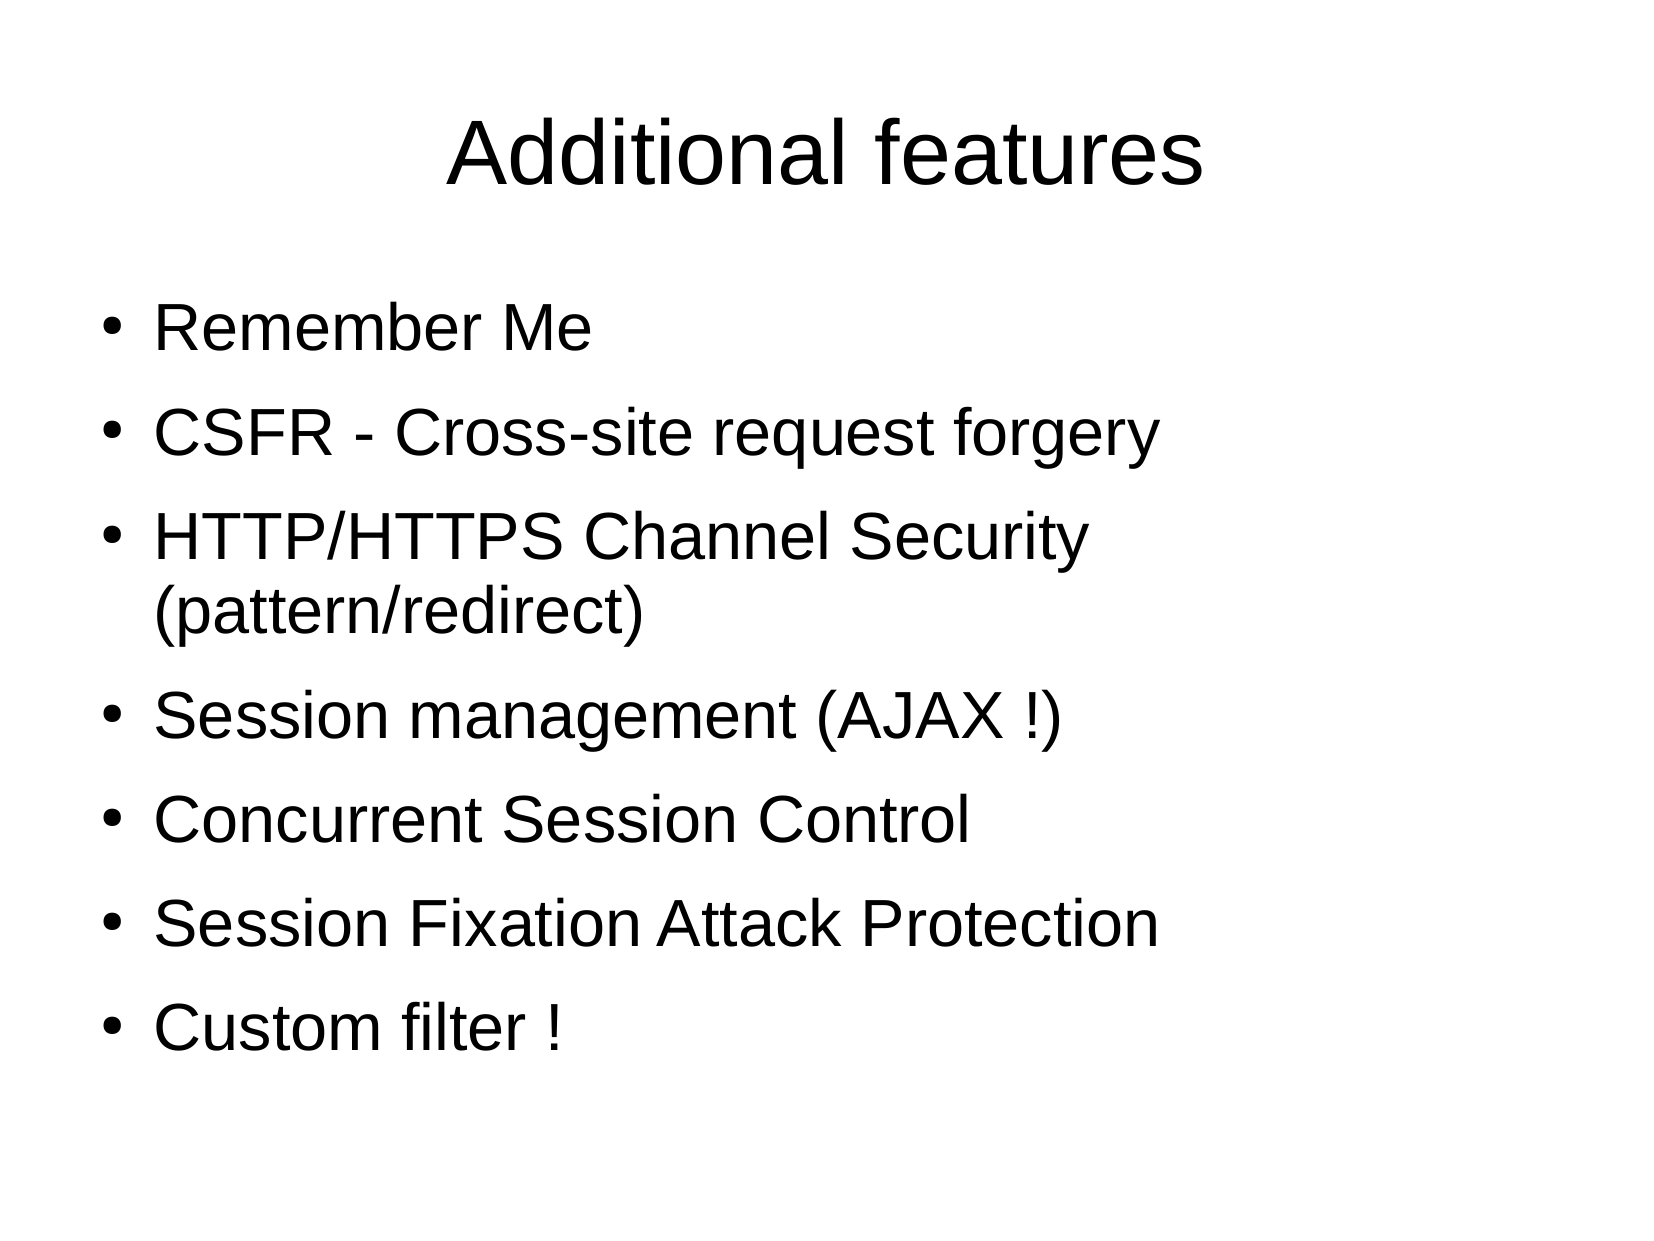

# Additional features
Remember Me
CSFR - Cross-site request forgery
HTTP/HTTPS Channel Security (pattern/redirect)
Session management (AJAX !)
Concurrent Session Control
Session Fixation Attack Protection
Custom filter !